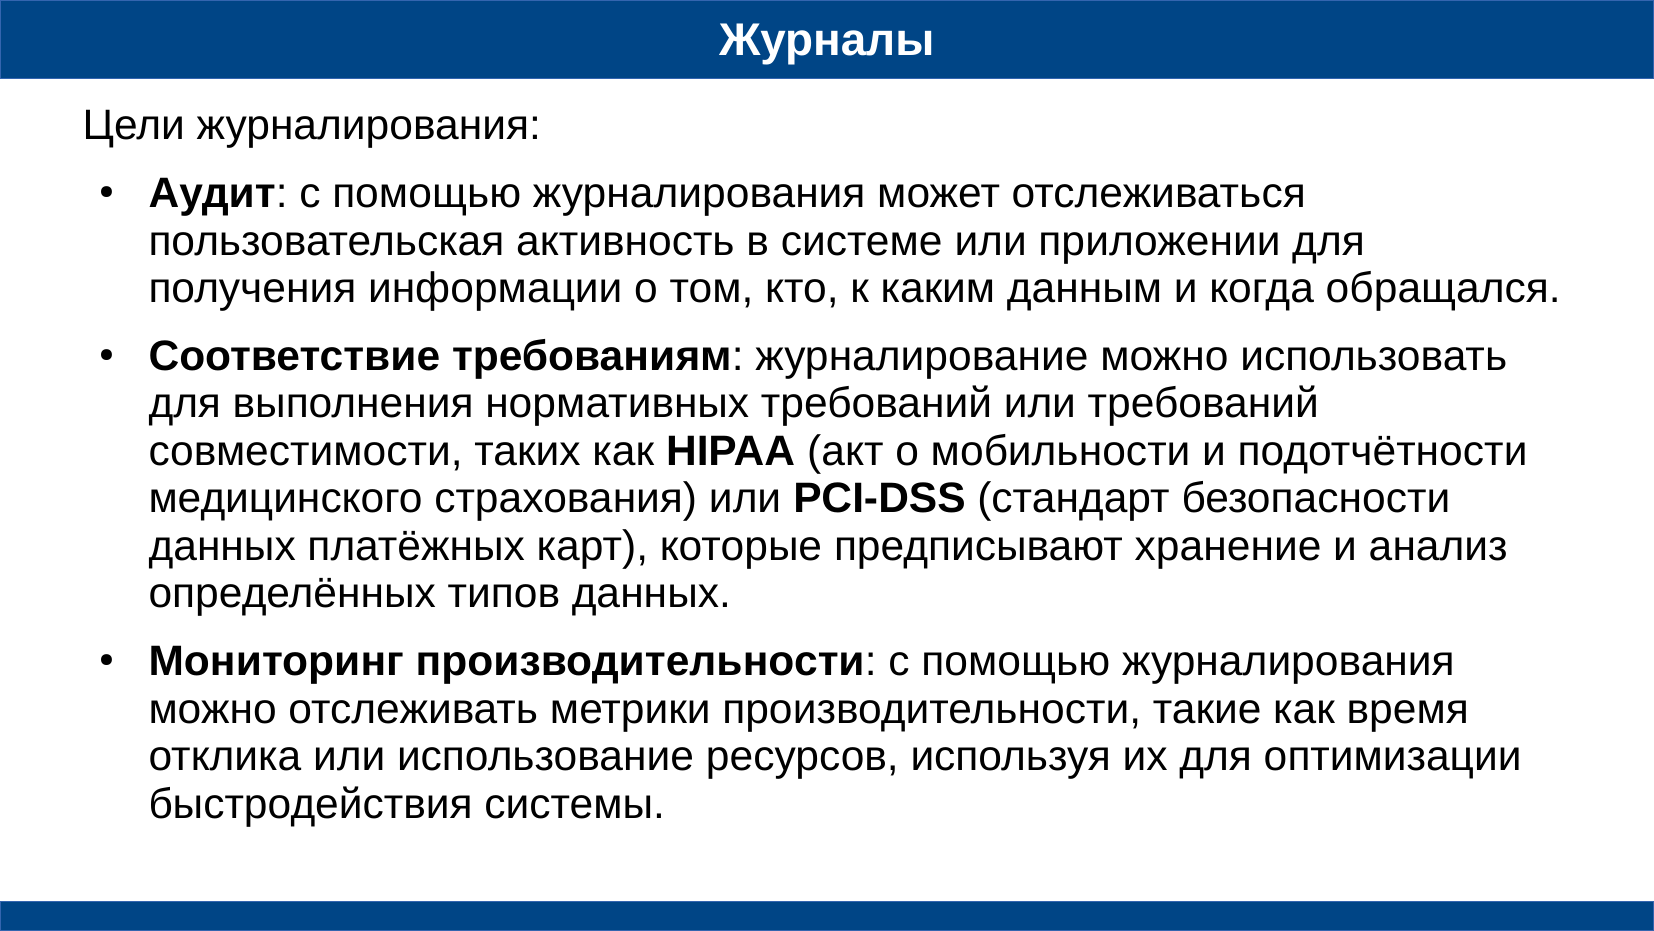

# Журналы
Цели журналирования:
Аудит: с помощью журналирования может отслеживаться пользовательская активность в системе или приложении для получения информации о том, кто, к каким данным и когда обращался.
Соответствие требованиям: журналирование можно использовать для выполнения нормативных требований или требований совместимости, таких как HIPAA (акт о мобильности и подотчётности медицинского страхования) или PCI-DSS (стандарт безопасности данных платёжных карт), которые предписывают хранение и анализ определённых типов данных.
Мониторинг производительности: с помощью журналирования можно отслеживать метрики производительности, такие как время отклика или использование ресурсов, используя их для оптимизации быстродействия системы.